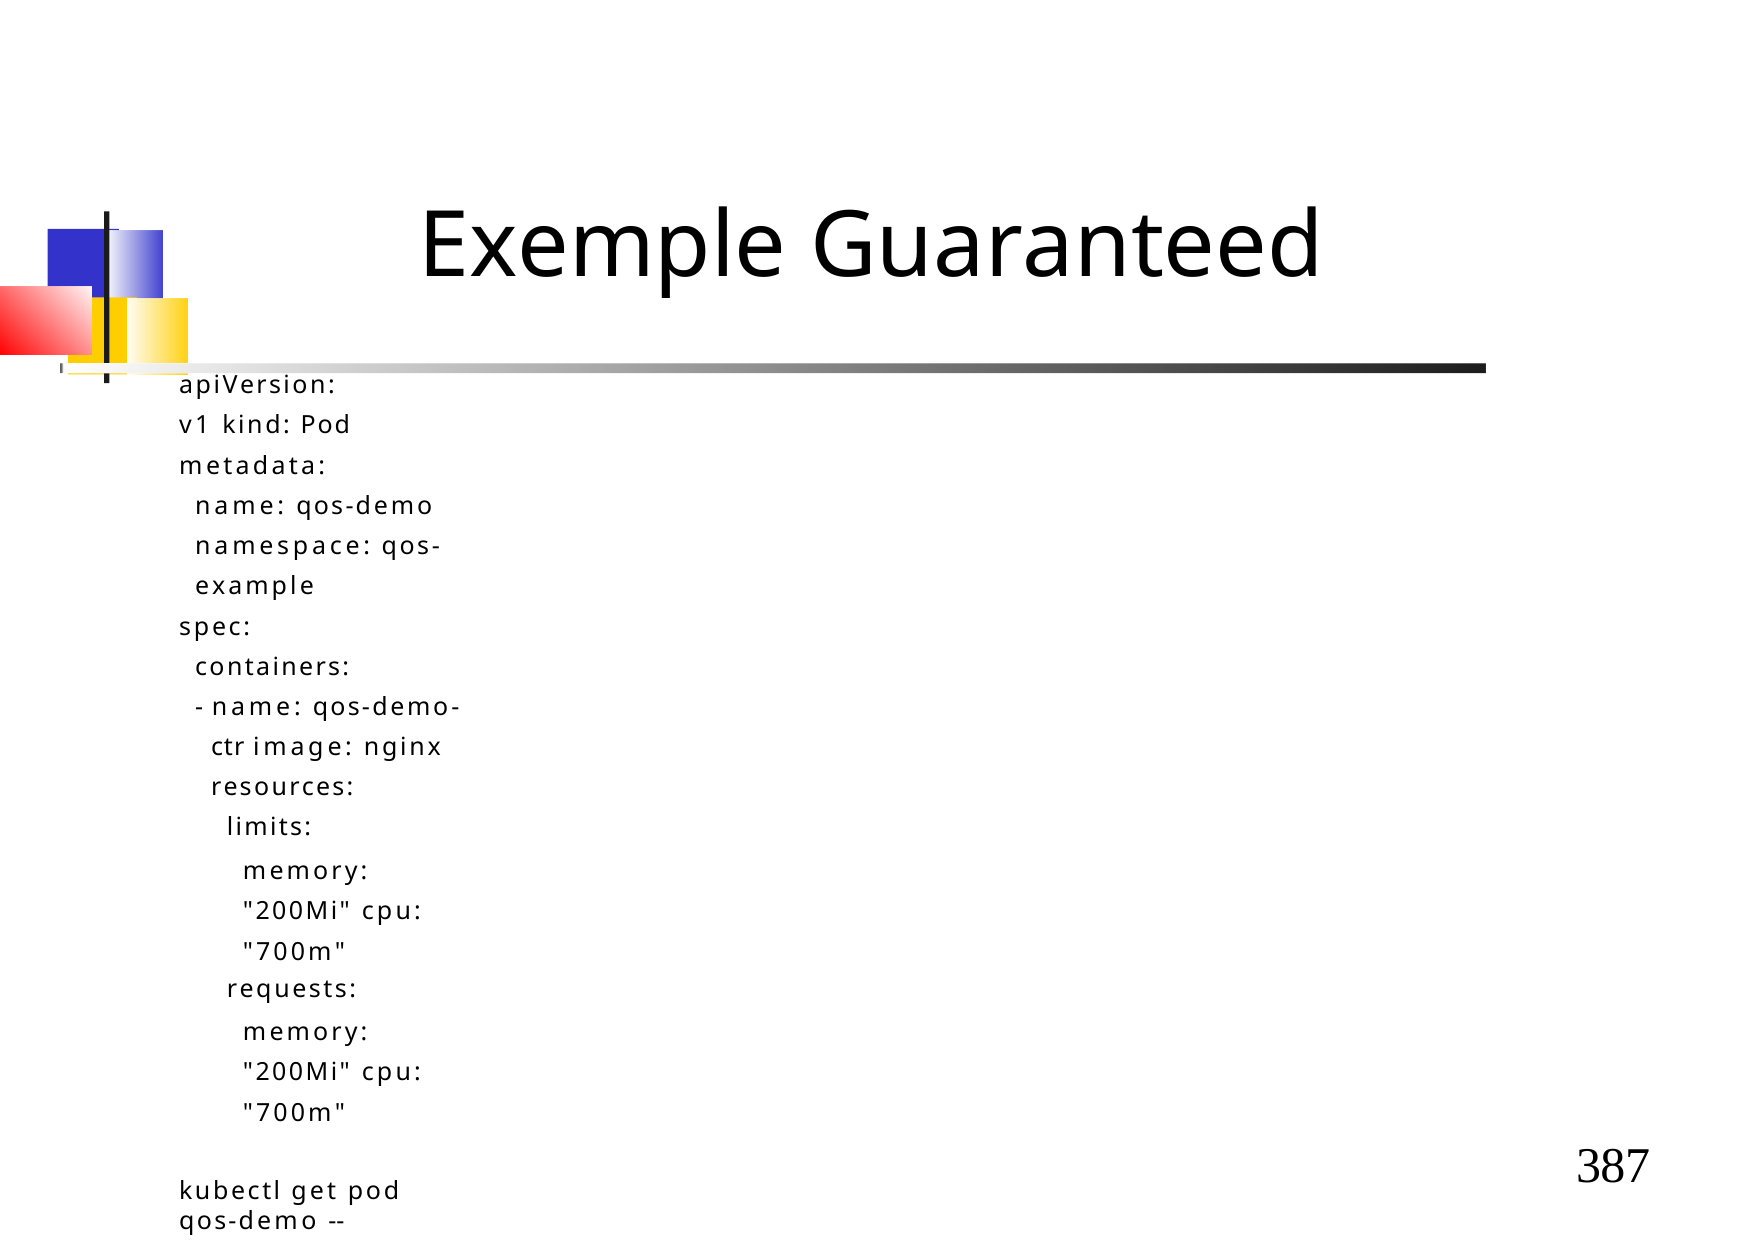

# Exemple Guaranteed
apiVersion: v1 kind: Pod metadata:
name: qos-demo namespace: qos-example
spec:
containers:
- name: qos-demo-ctr image: nginx resources:
limits:
memory: "200Mi" cpu: "700m"
requests:
memory: "200Mi" cpu: "700m"
kubectl get pod qos-demo --namespace=qos-example --output=yaml
387